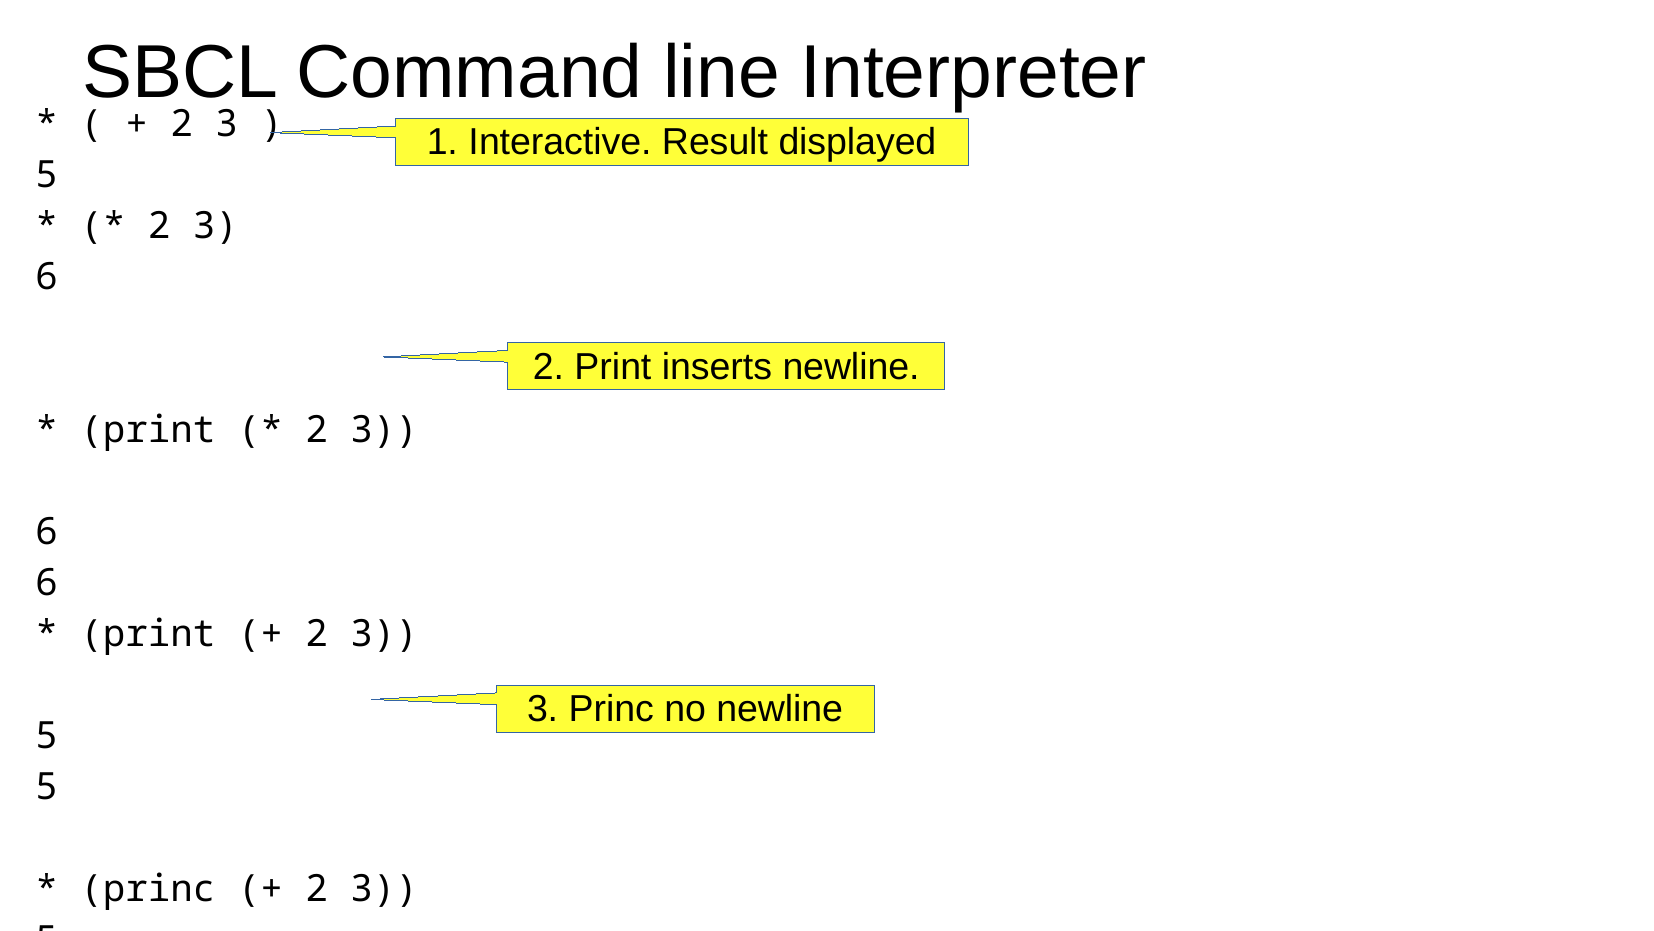

# SBCL Command line Interpreter
* ( + 2 3 )
5
* (* 2 3)
6
* (print (* 2 3))
6
6
* (print (+ 2 3))
5
5
* (princ (+ 2 3))
5
5
* (princ (* 2 3))
6
6
1. Interactive. Result displayed
2. Print inserts newline.
3. Princ no newline